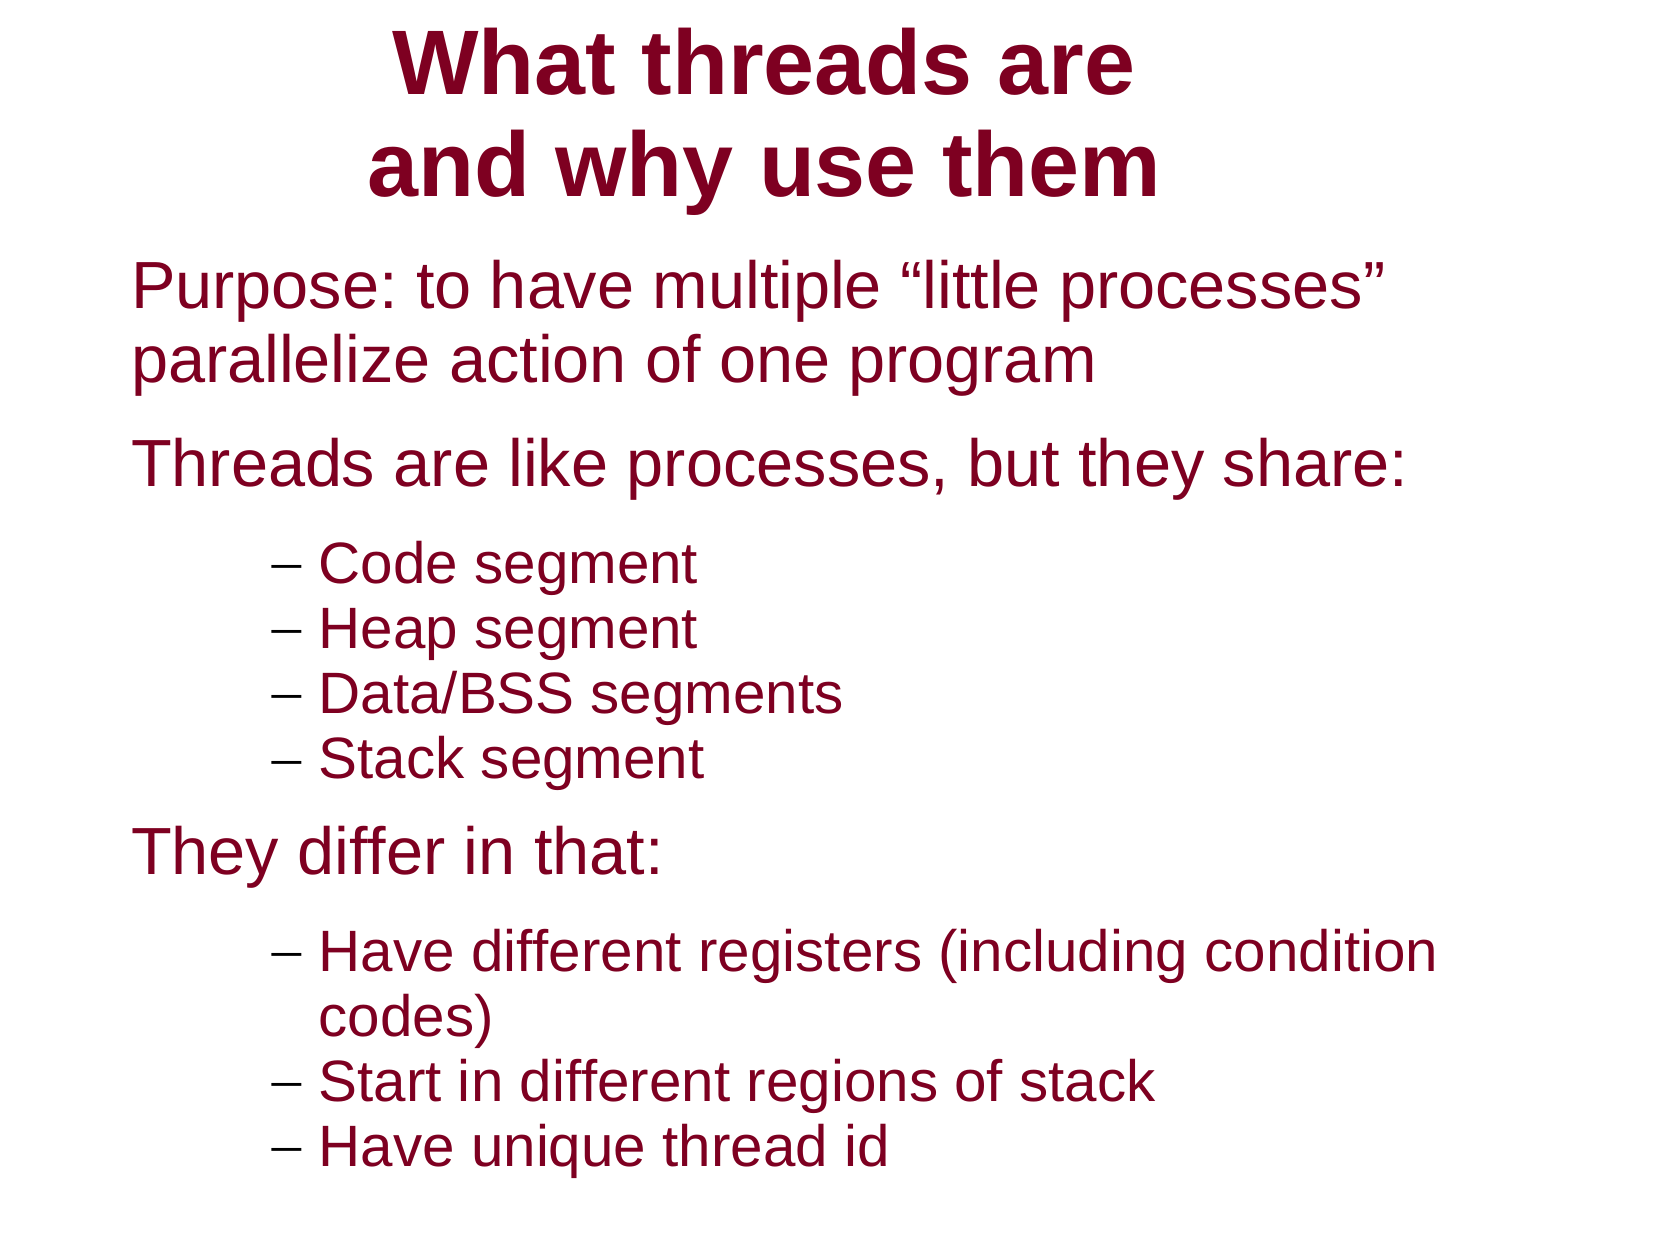

# What threads are and why use them
Purpose: to have multiple “little processes” parallelize action of one program
Threads are like processes, but they share:
Code segment
Heap segment
Data/BSS segments
Stack segment
They differ in that:
Have different registers (including condition codes)
Start in different regions of stack
Have unique thread id